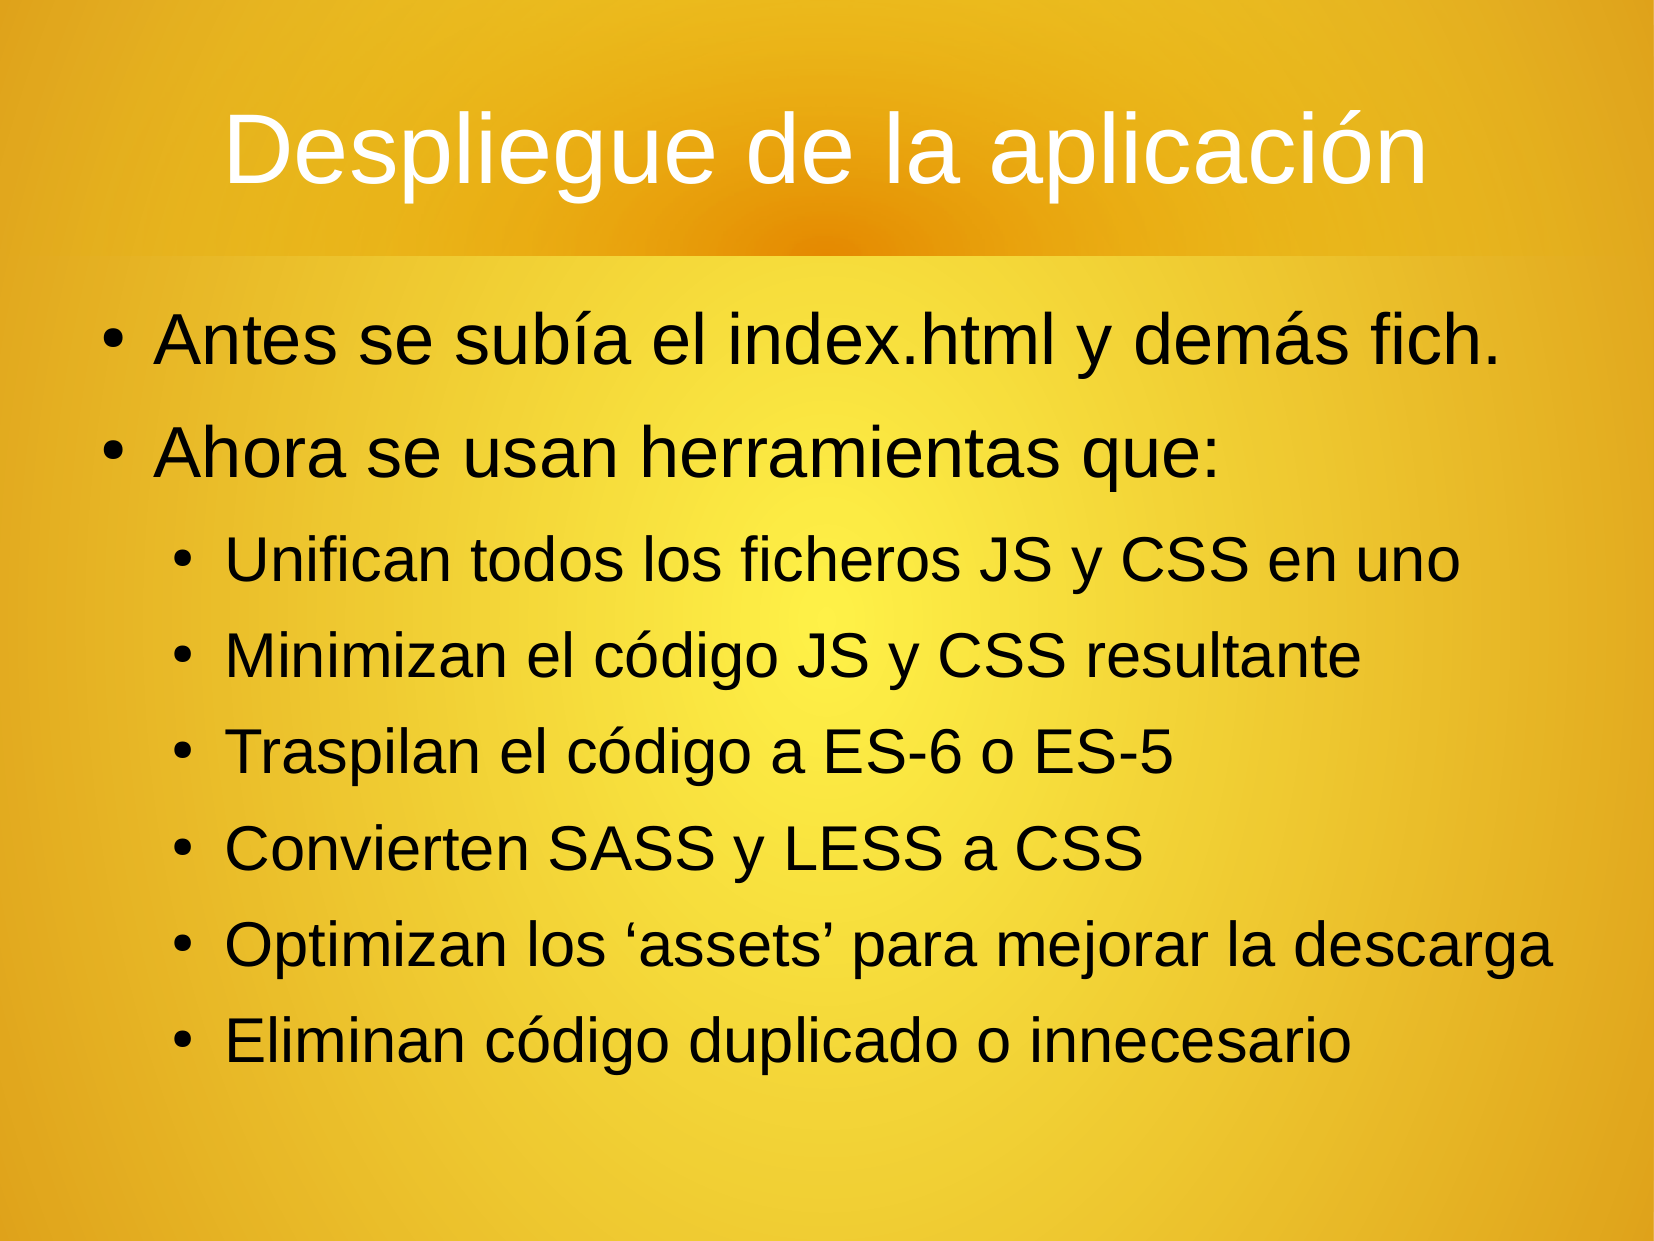

# Despliegue de la aplicación
Antes se subía el index.html y demás fich.
Ahora se usan herramientas que:
Unifican todos los ficheros JS y CSS en uno
Minimizan el código JS y CSS resultante
Traspilan el código a ES-6 o ES-5
Convierten SASS y LESS a CSS
Optimizan los ‘assets’ para mejorar la descarga
Eliminan código duplicado o innecesario